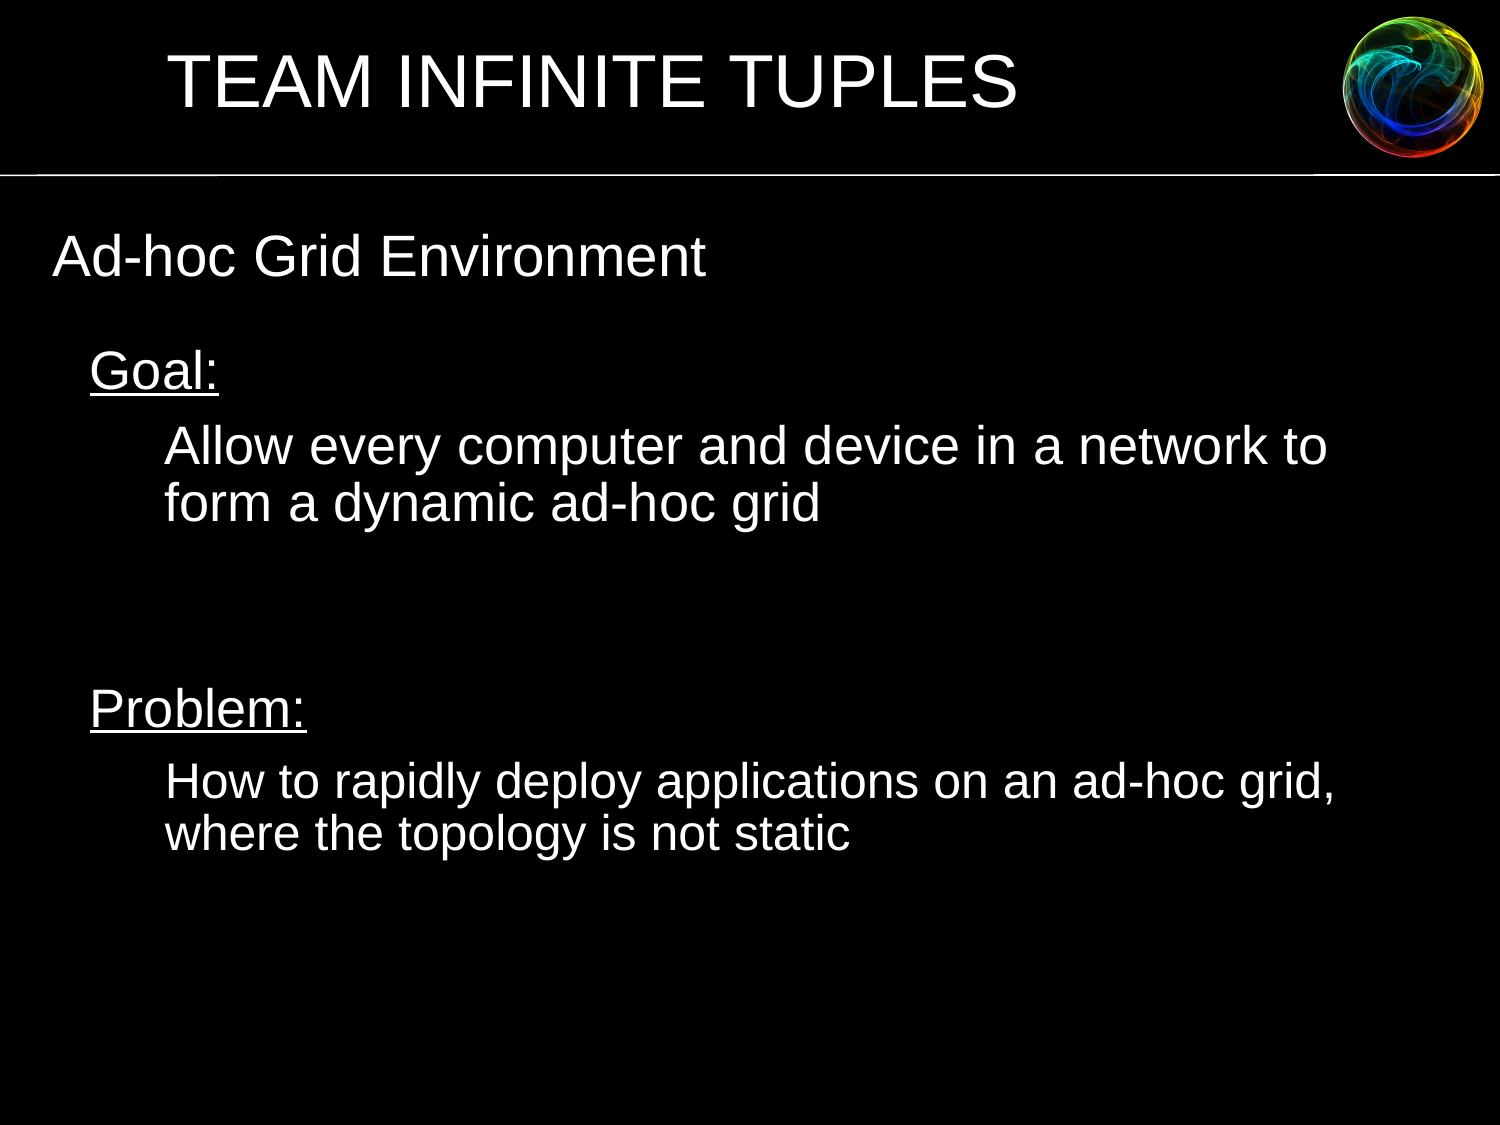

TEAM INFINITE TUPLES
Ad-hoc Grid Environment
Goal:
Allow every computer and device in a network to form a dynamic ad-hoc grid
Problem:
How to rapidly deploy applications on an ad-hoc grid, where the topology is not static